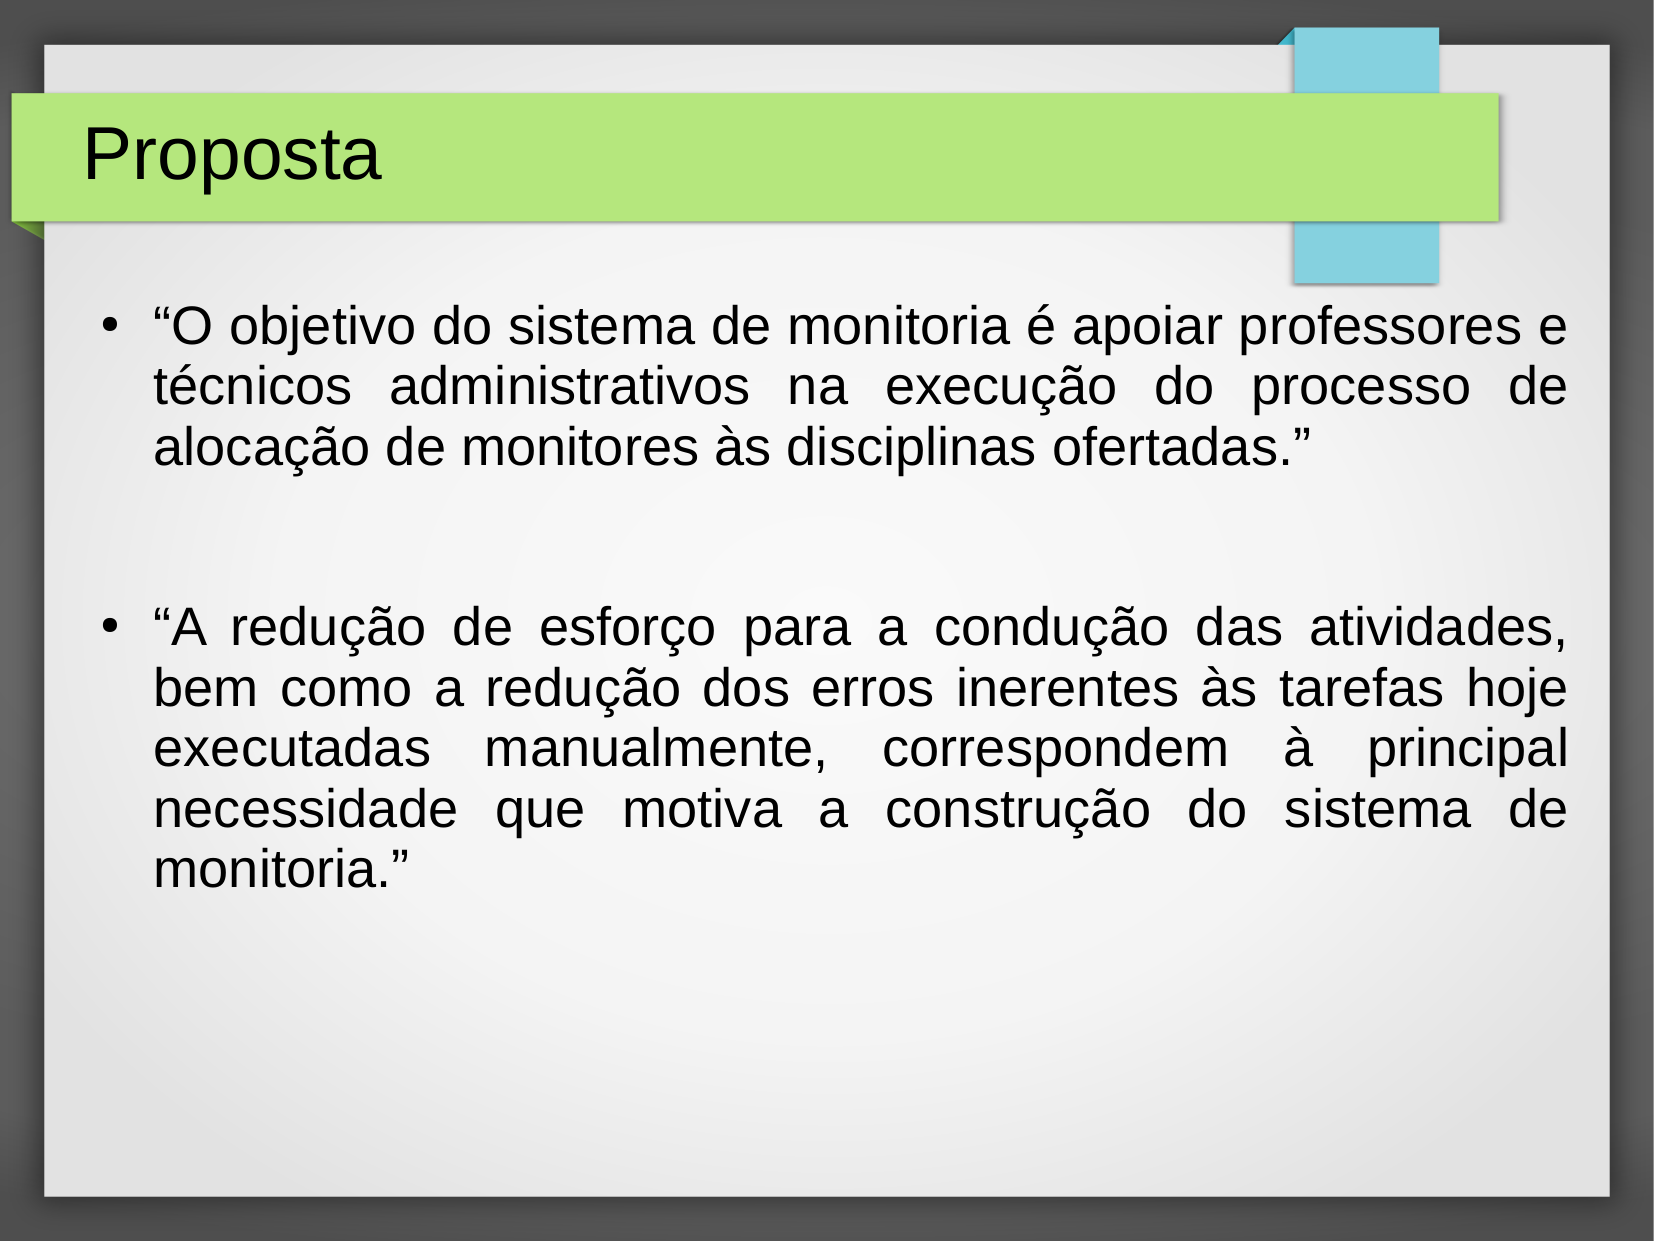

# Proposta
“O objetivo do sistema de monitoria é apoiar professores e técnicos administrativos na execução do processo de alocação de monitores às disciplinas ofertadas.”
“A redução de esforço para a condução das atividades, bem como a redução dos erros inerentes às tarefas hoje executadas manualmente, correspondem à principal necessidade que motiva a construção do sistema de monitoria.”